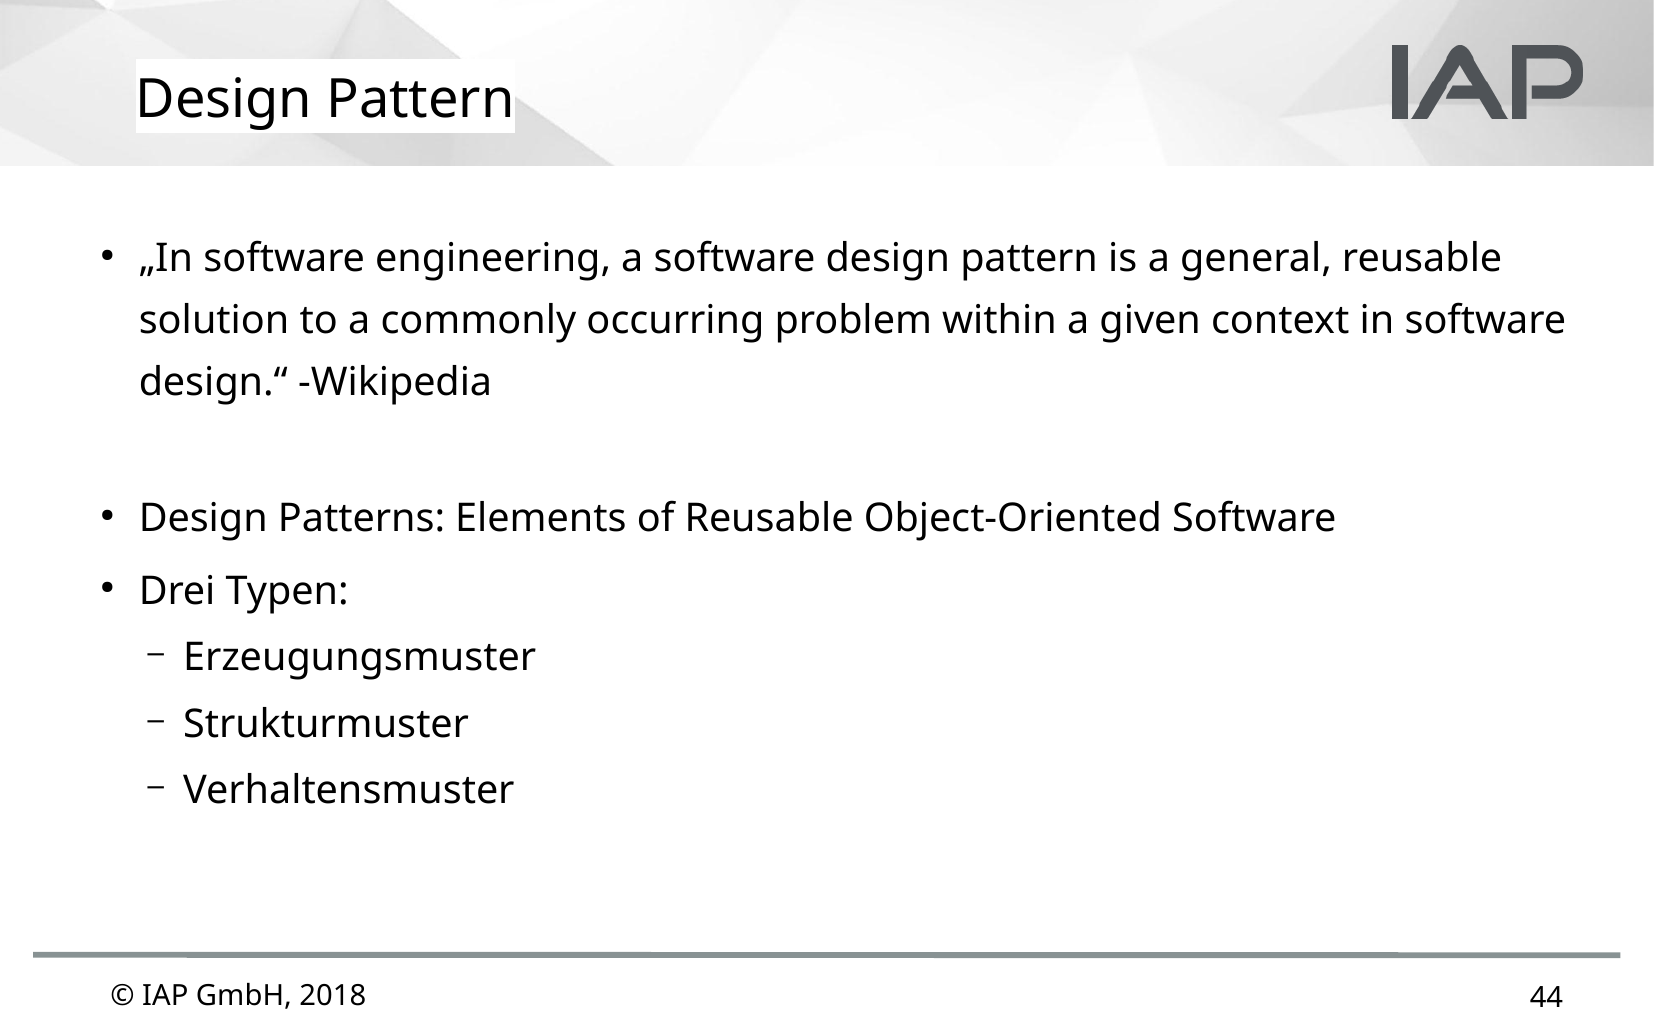

# Design Pattern
„In software engineering, a software design pattern is a general, reusable solution to a commonly occurring problem within a given context in software design.“ -Wikipedia
Design Patterns: Elements of Reusable Object-Oriented Software
Drei Typen:
Erzeugungsmuster
Strukturmuster
Verhaltensmuster
© IAP GmbH, 2018
44